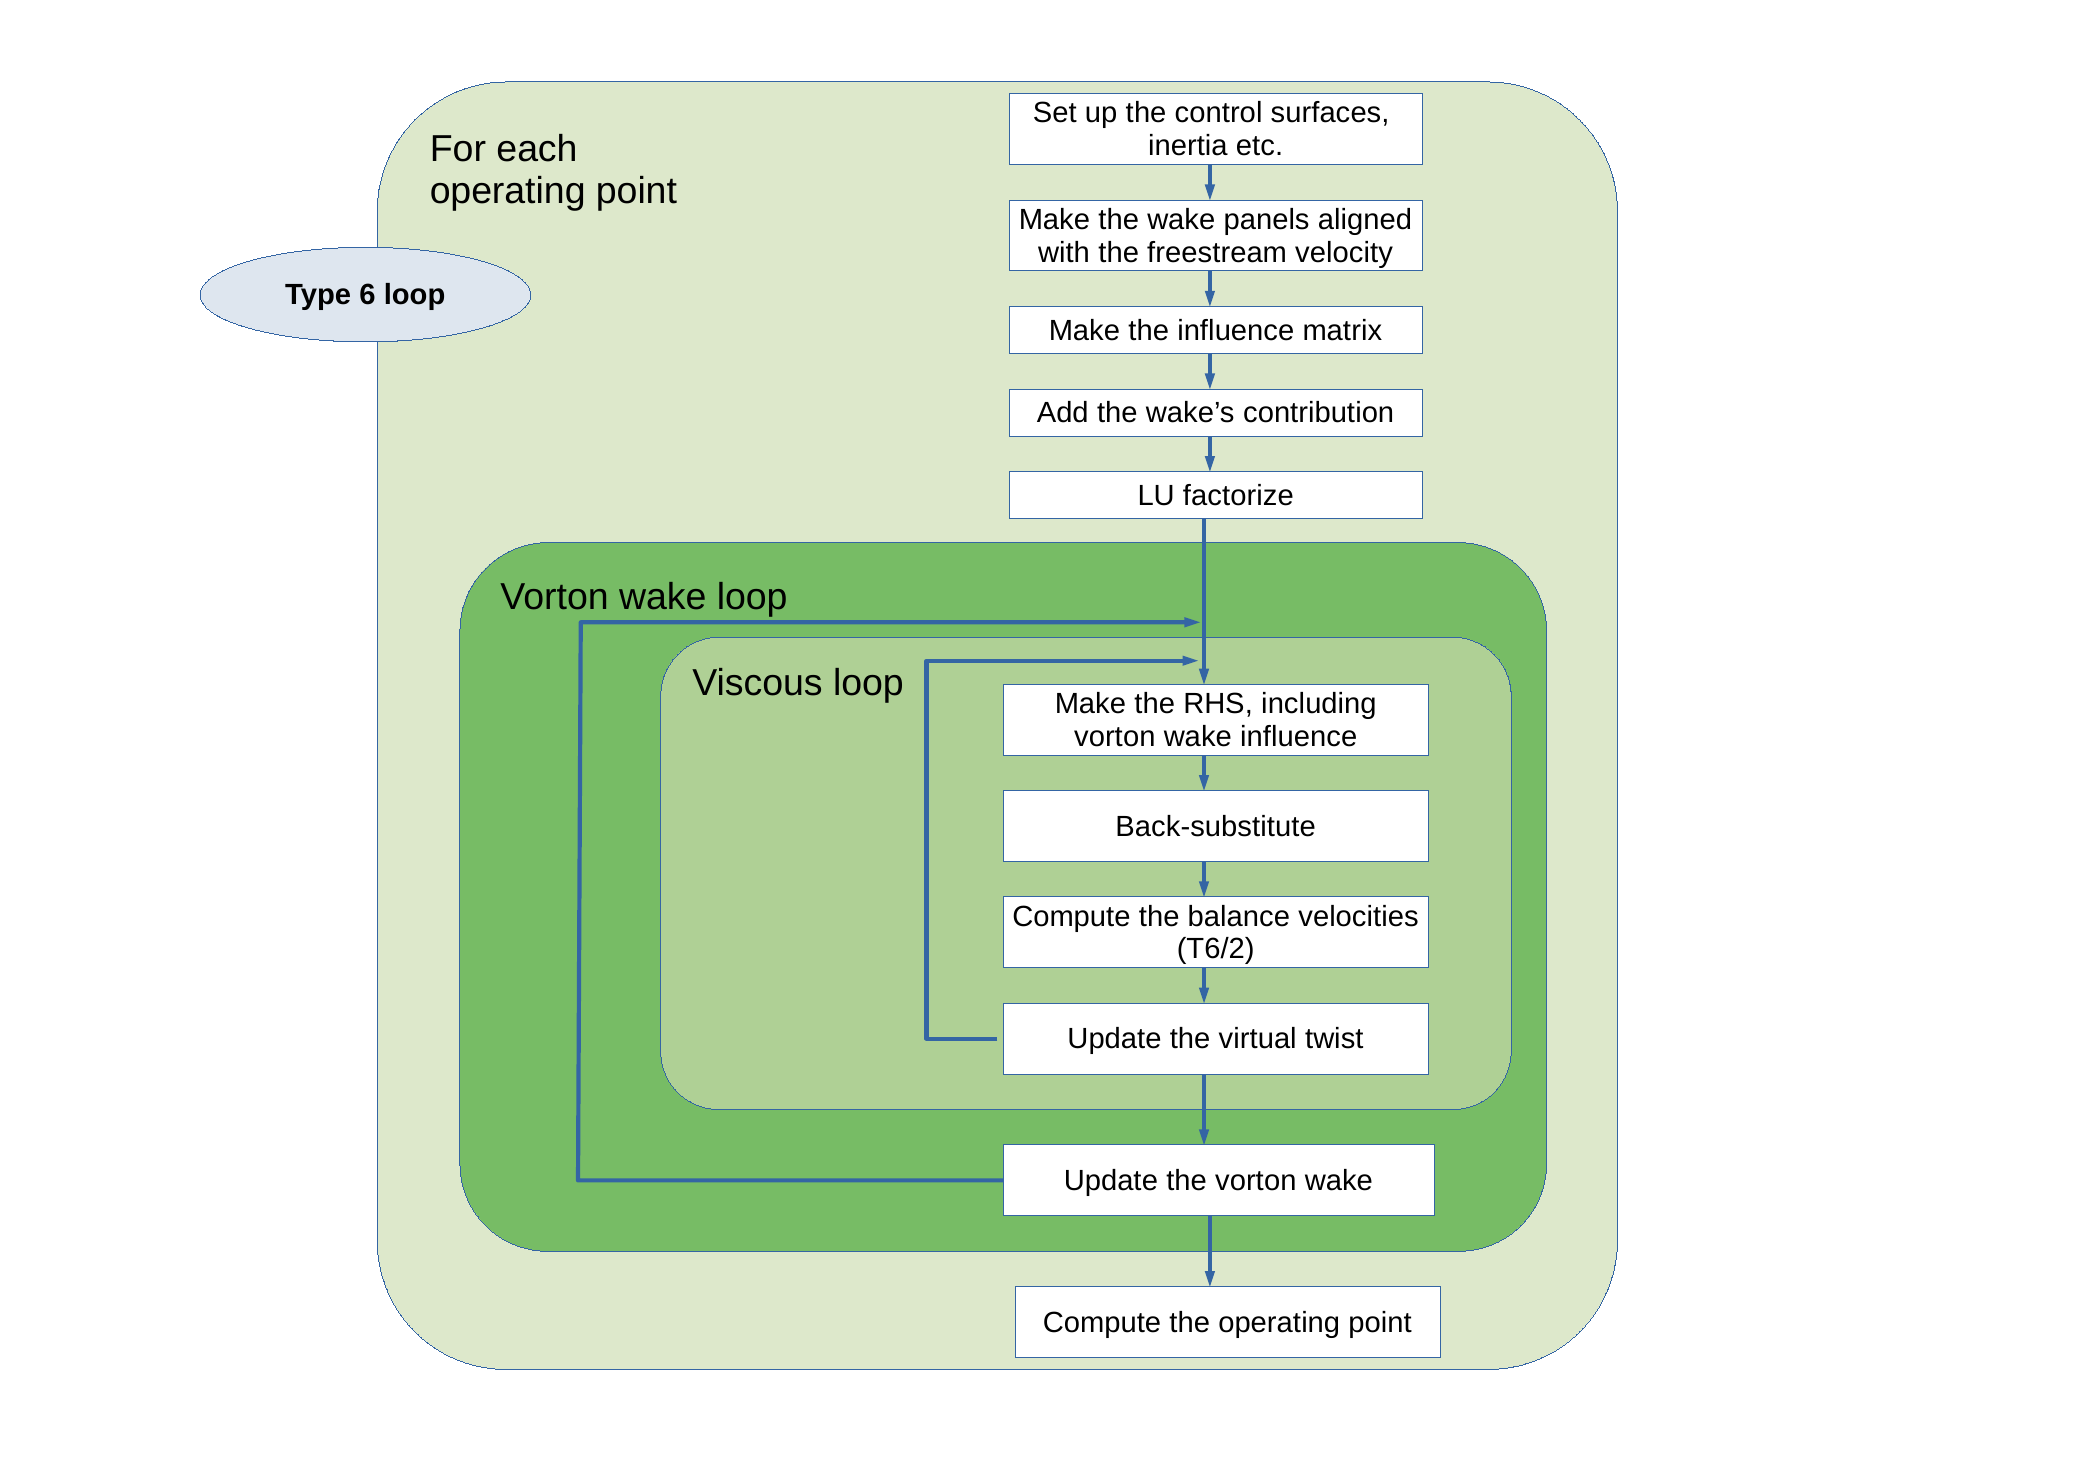

For each
operating point
Set up the control surfaces,
inertia etc.
Make the wake panels aligned
with the freestream velocity
Type 6 loop
Make the influence matrix
Add the wake’s contribution
LU factorize
Vorton wake loop
Viscous loop
Make the RHS, including
vorton wake influence
Back-substitute
Compute the balance velocities
(T6/2)
Update the virtual twist
Update the vorton wake
Compute the operating point